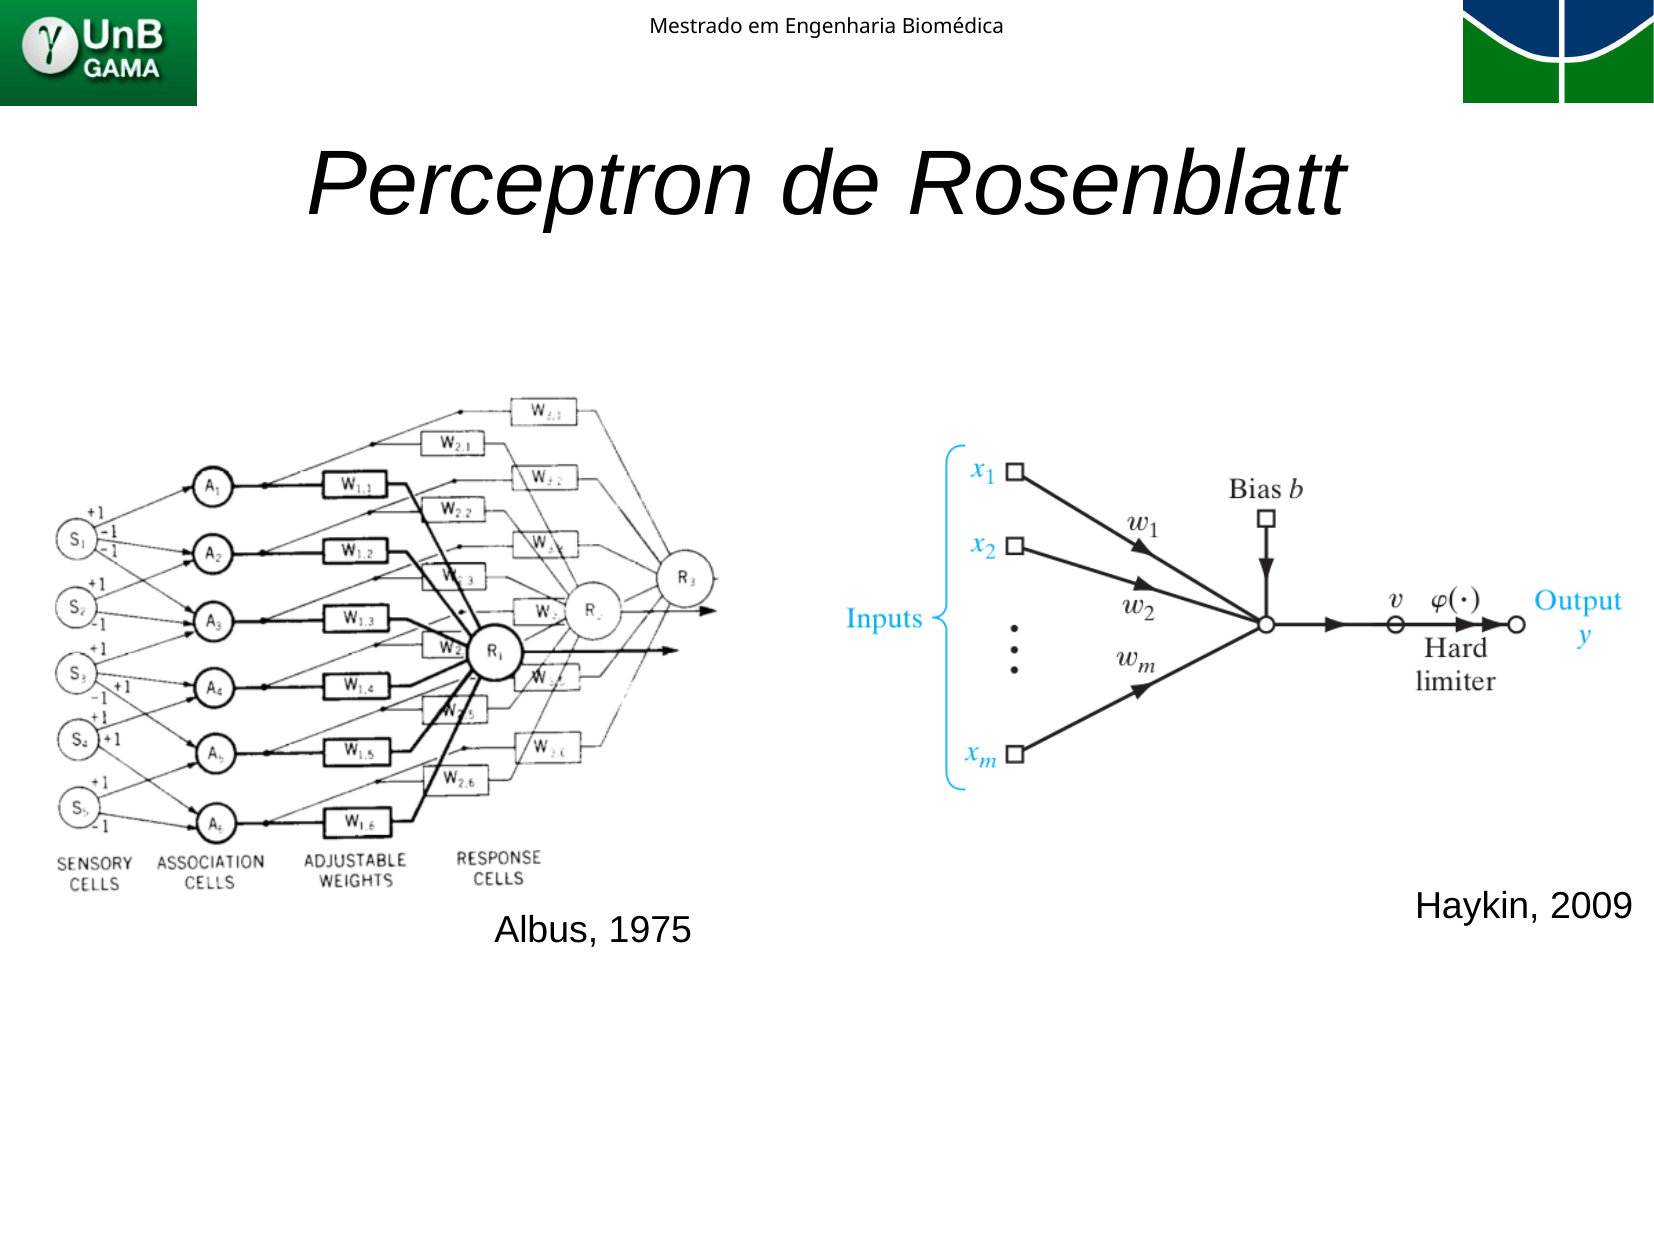

# Perceptron de Rosenblatt
Haykin, 2009
Albus, 1975